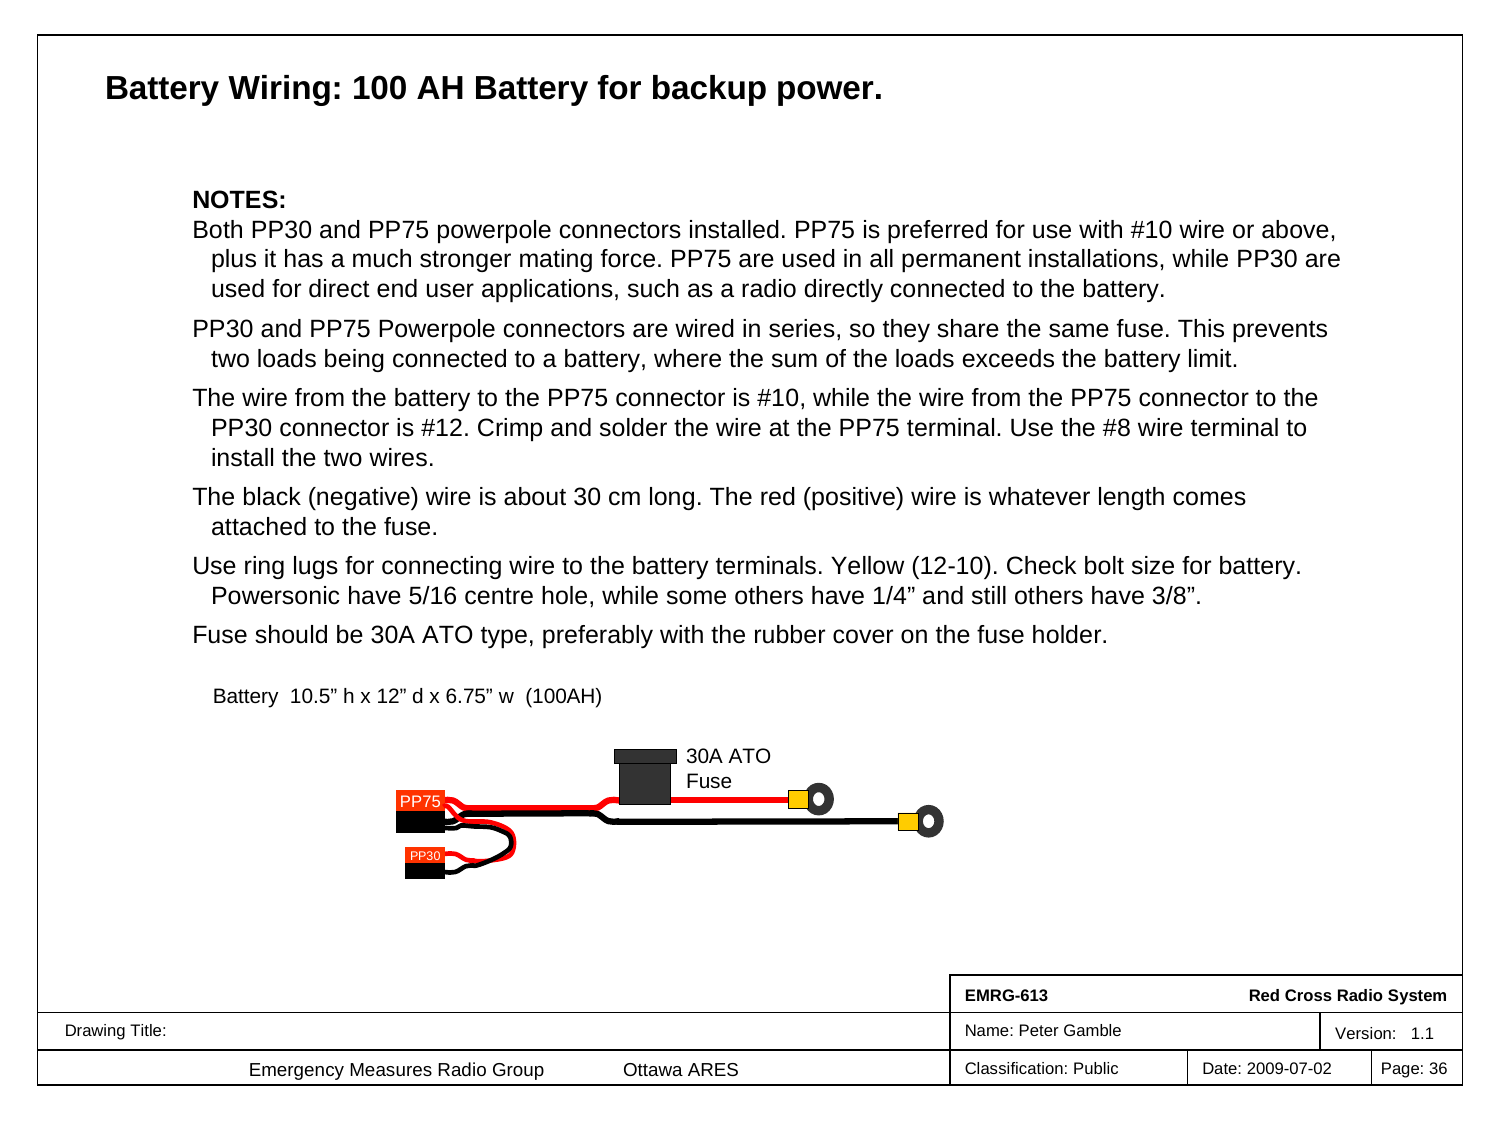

Battery Wiring: 100 AH Battery for backup power.
NOTES:
Both PP30 and PP75 powerpole connectors installed. PP75 is preferred for use with #10 wire or above, plus it has a much stronger mating force. PP75 are used in all permanent installations, while PP30 are used for direct end user applications, such as a radio directly connected to the battery.
PP30 and PP75 Powerpole connectors are wired in series, so they share the same fuse. This prevents two loads being connected to a battery, where the sum of the loads exceeds the battery limit.
The wire from the battery to the PP75 connector is #10, while the wire from the PP75 connector to the PP30 connector is #12. Crimp and solder the wire at the PP75 terminal. Use the #8 wire terminal to install the two wires.
The black (negative) wire is about 30 cm long. The red (positive) wire is whatever length comes attached to the fuse.
Use ring lugs for connecting wire to the battery terminals. Yellow (12-10). Check bolt size for battery. Powersonic have 5/16 centre hole, while some others have 1/4” and still others have 3/8”.
Fuse should be 30A ATO type, preferably with the rubber cover on the fuse holder.
Battery 10.5” h x 12” d x 6.75” w (100AH)
30A ATO Fuse
PP75
PP30
Emergency Measures Radio Group Ottawa ARES
Page: